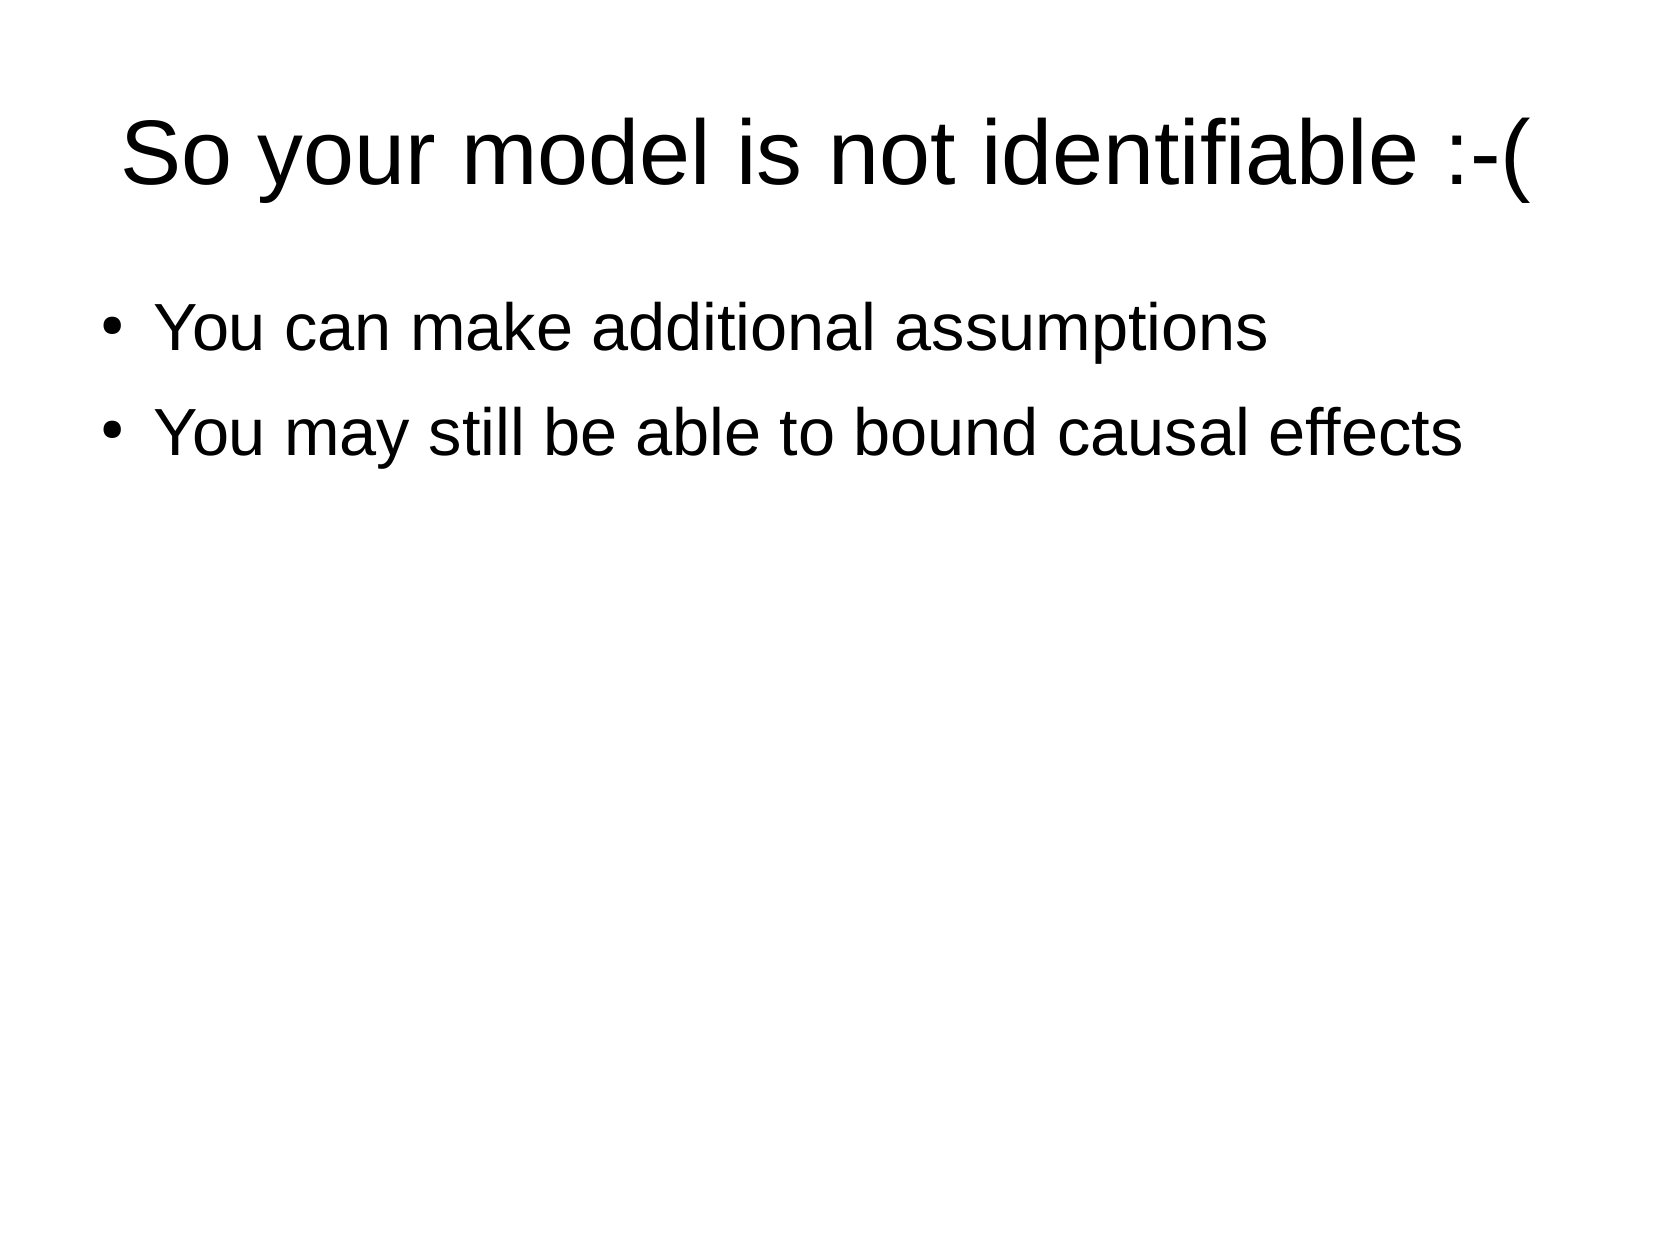

# So your model is not identifiable :-(
You can make additional assumptions
You may still be able to bound causal effects